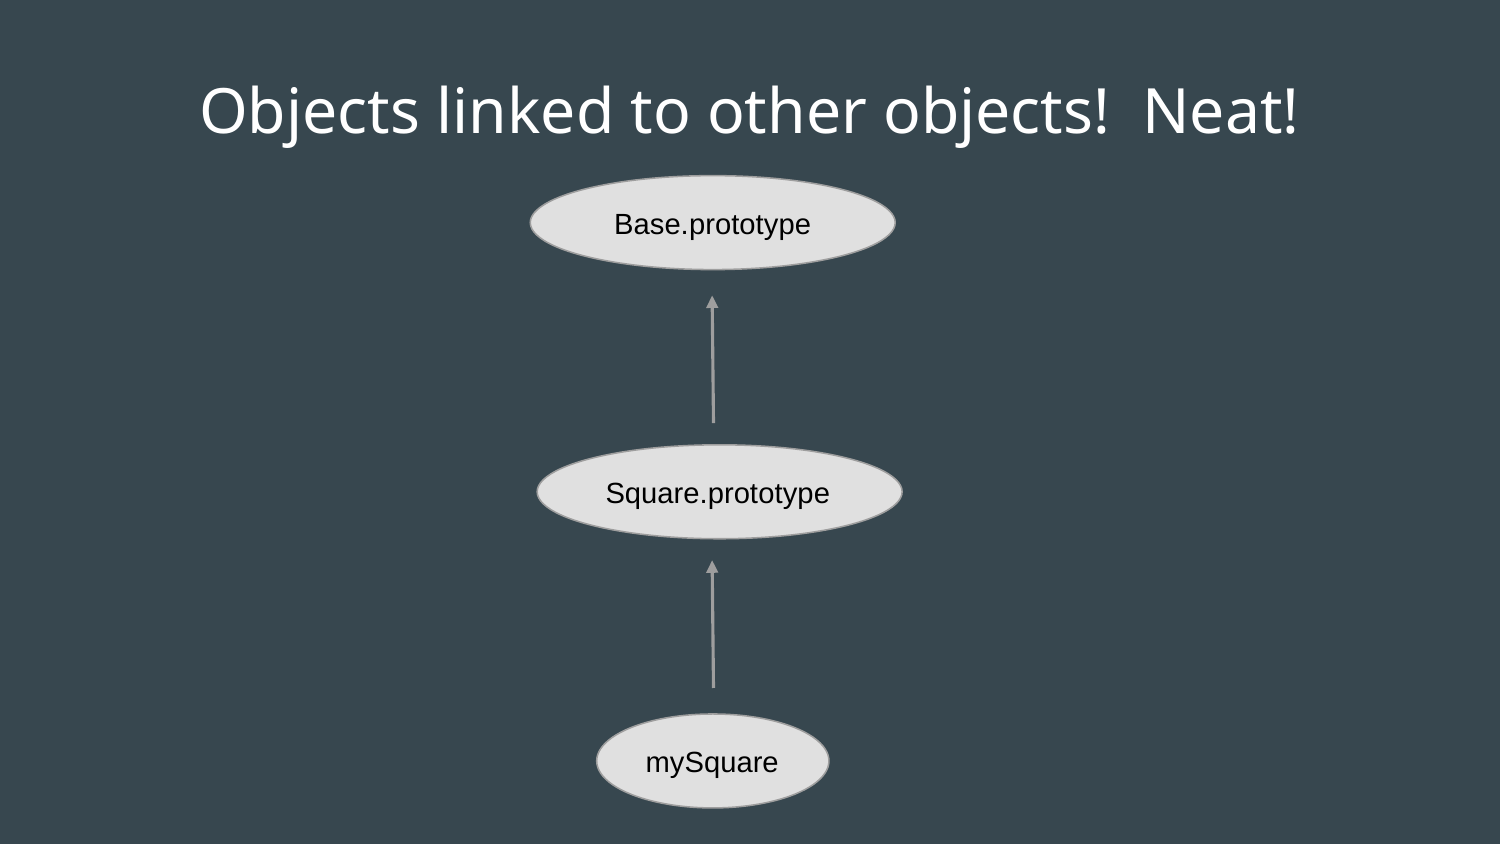

# Objects linked to other objects! Neat!
Base.prototype
Square.prototype
mySquare